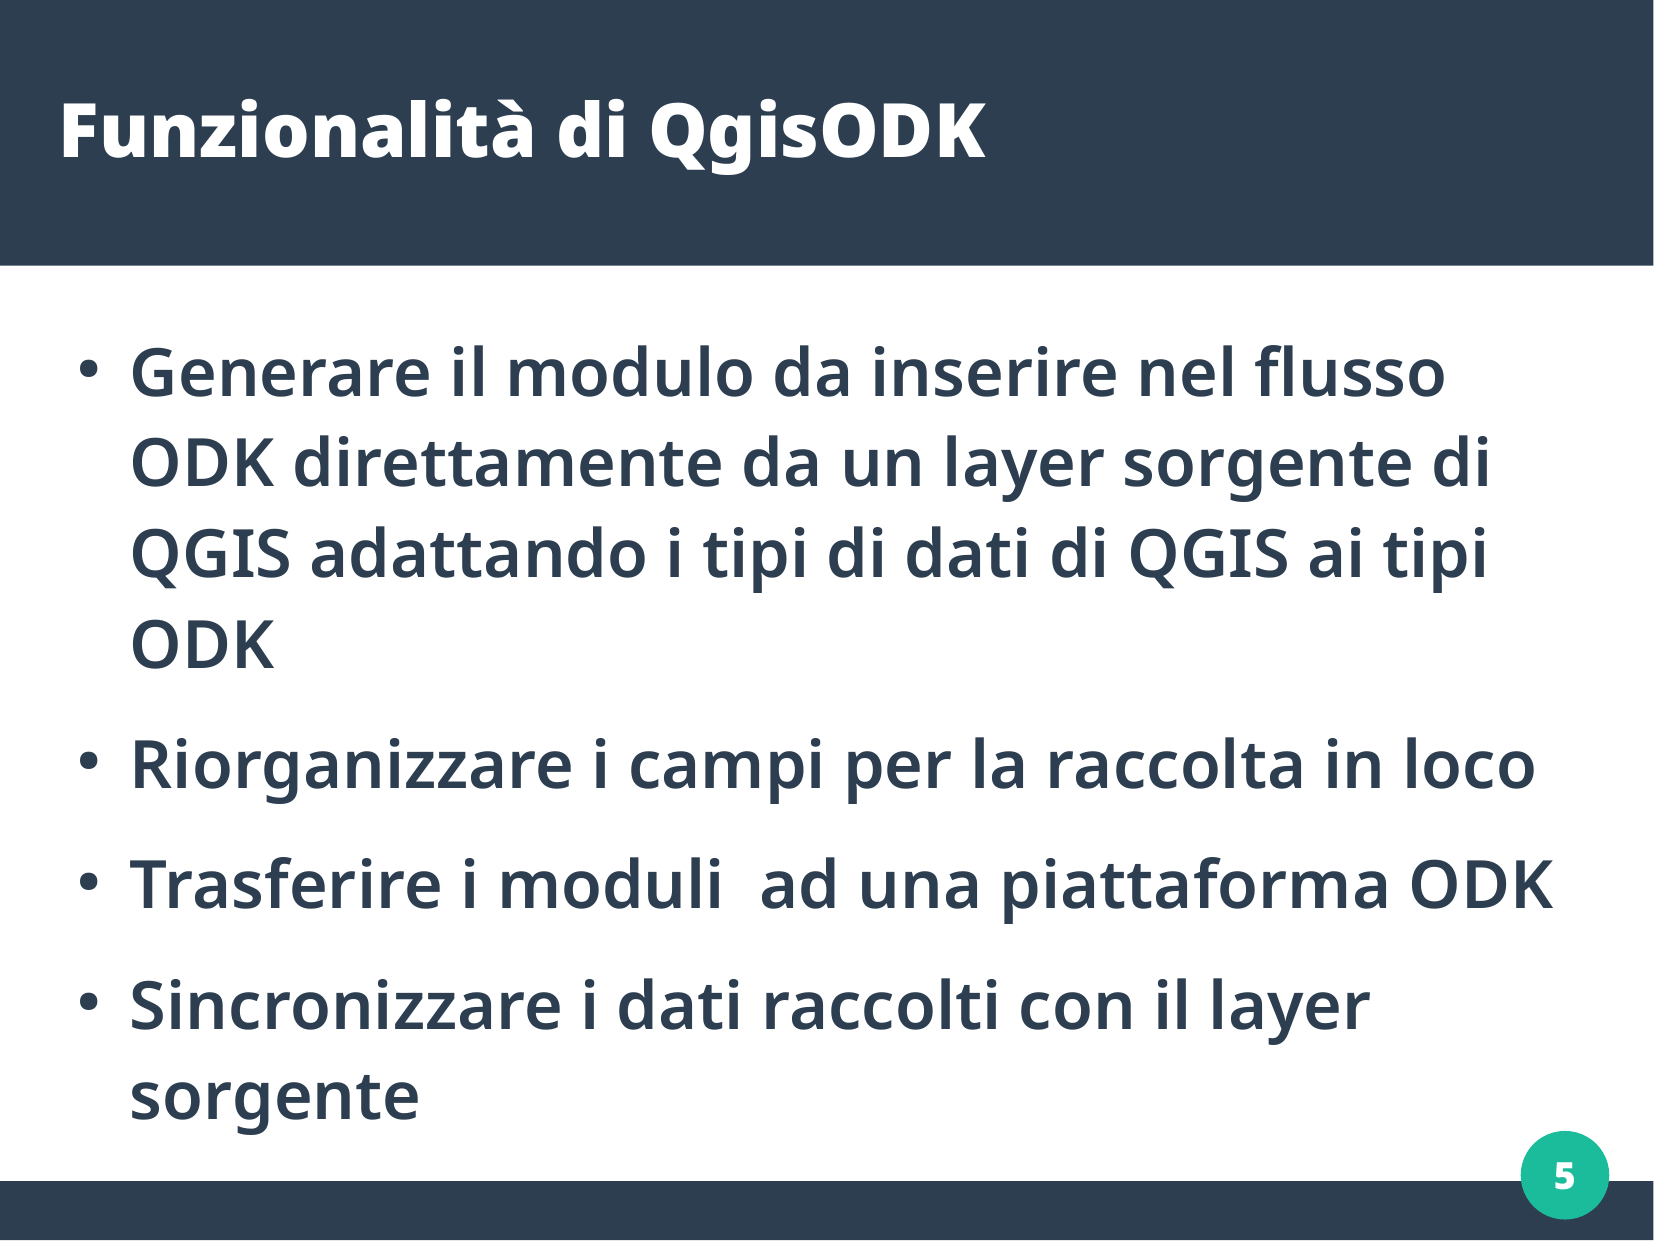

# Funzionalità di QgisODK
Generare il modulo da inserire nel flusso ODK direttamente da un layer sorgente di QGIS adattando i tipi di dati di QGIS ai tipi ODK
Riorganizzare i campi per la raccolta in loco
Trasferire i moduli ad una piattaforma ODK
Sincronizzare i dati raccolti con il layer sorgente